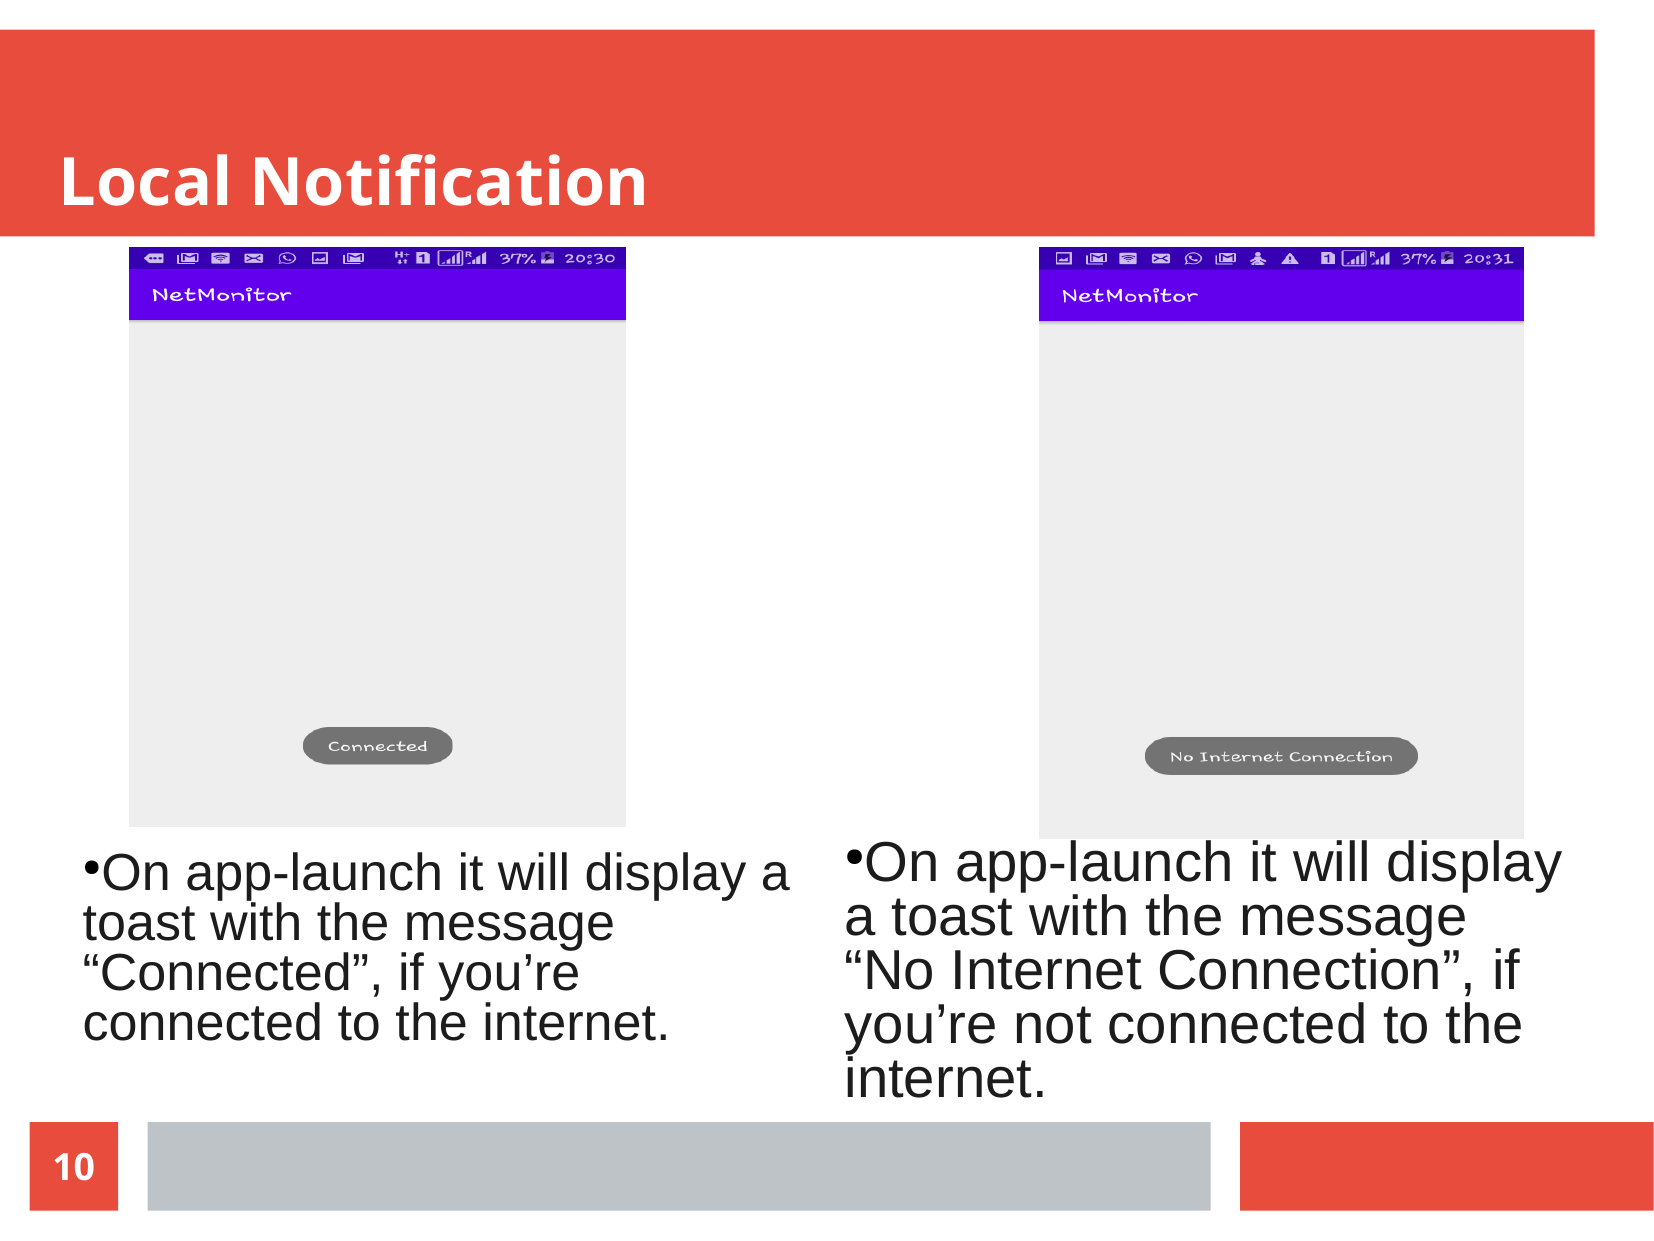

# Local Notification
On app-launch it will display a toast with the message “No Internet Connection”, if you’re not connected to the internet.
On app-launch it will display a toast with the message “Connected”, if you’re connected to the internet.